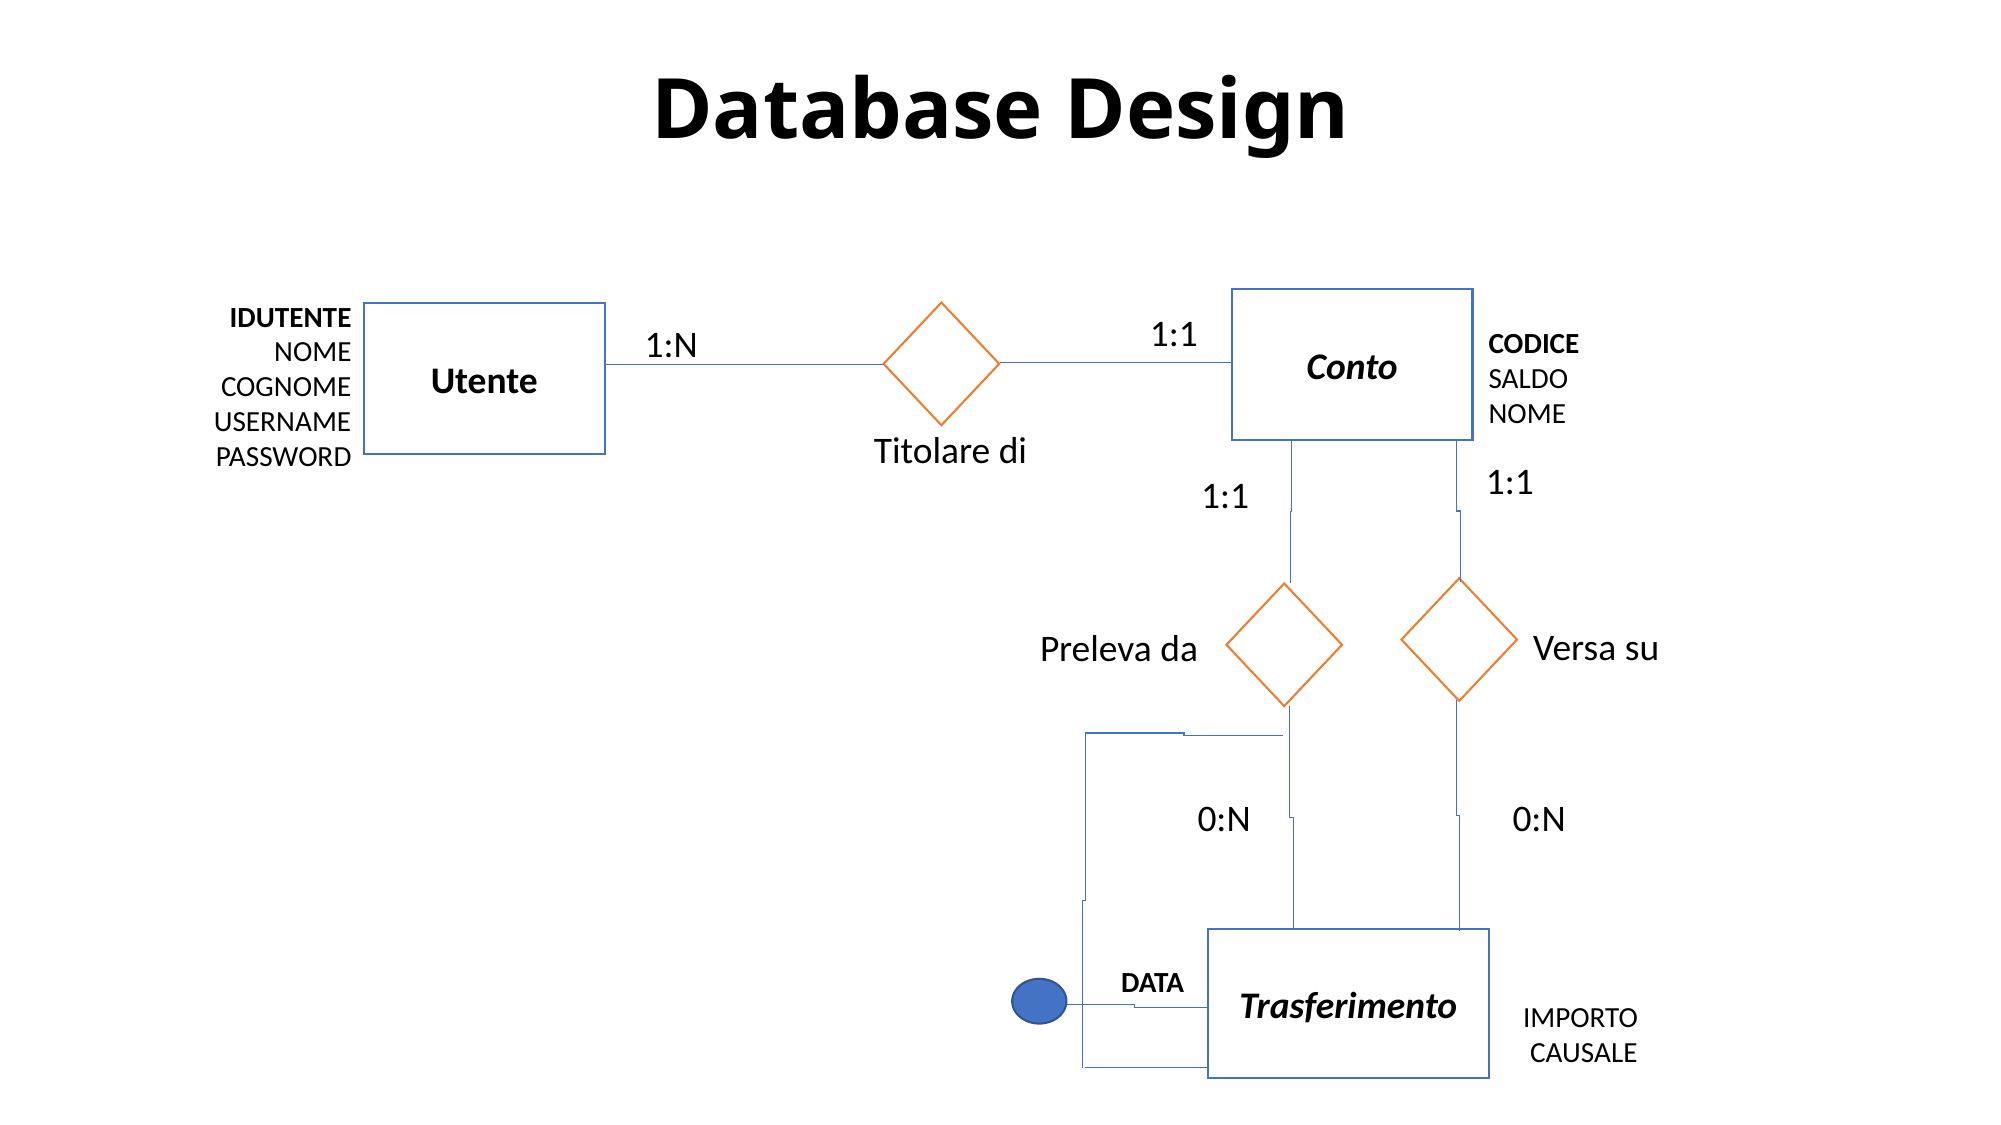

# Database Design
Conto
IDUTENTE
NOME
COGNOME
USERNAME
PASSWORD
1:1
Utente
1:N
CODICE
SALDO
NOME
Titolare di
1:1
1:1
Versa su
Preleva da
0:N
0:N
Trasferimento
DATA
IMPORTO
CAUSALE